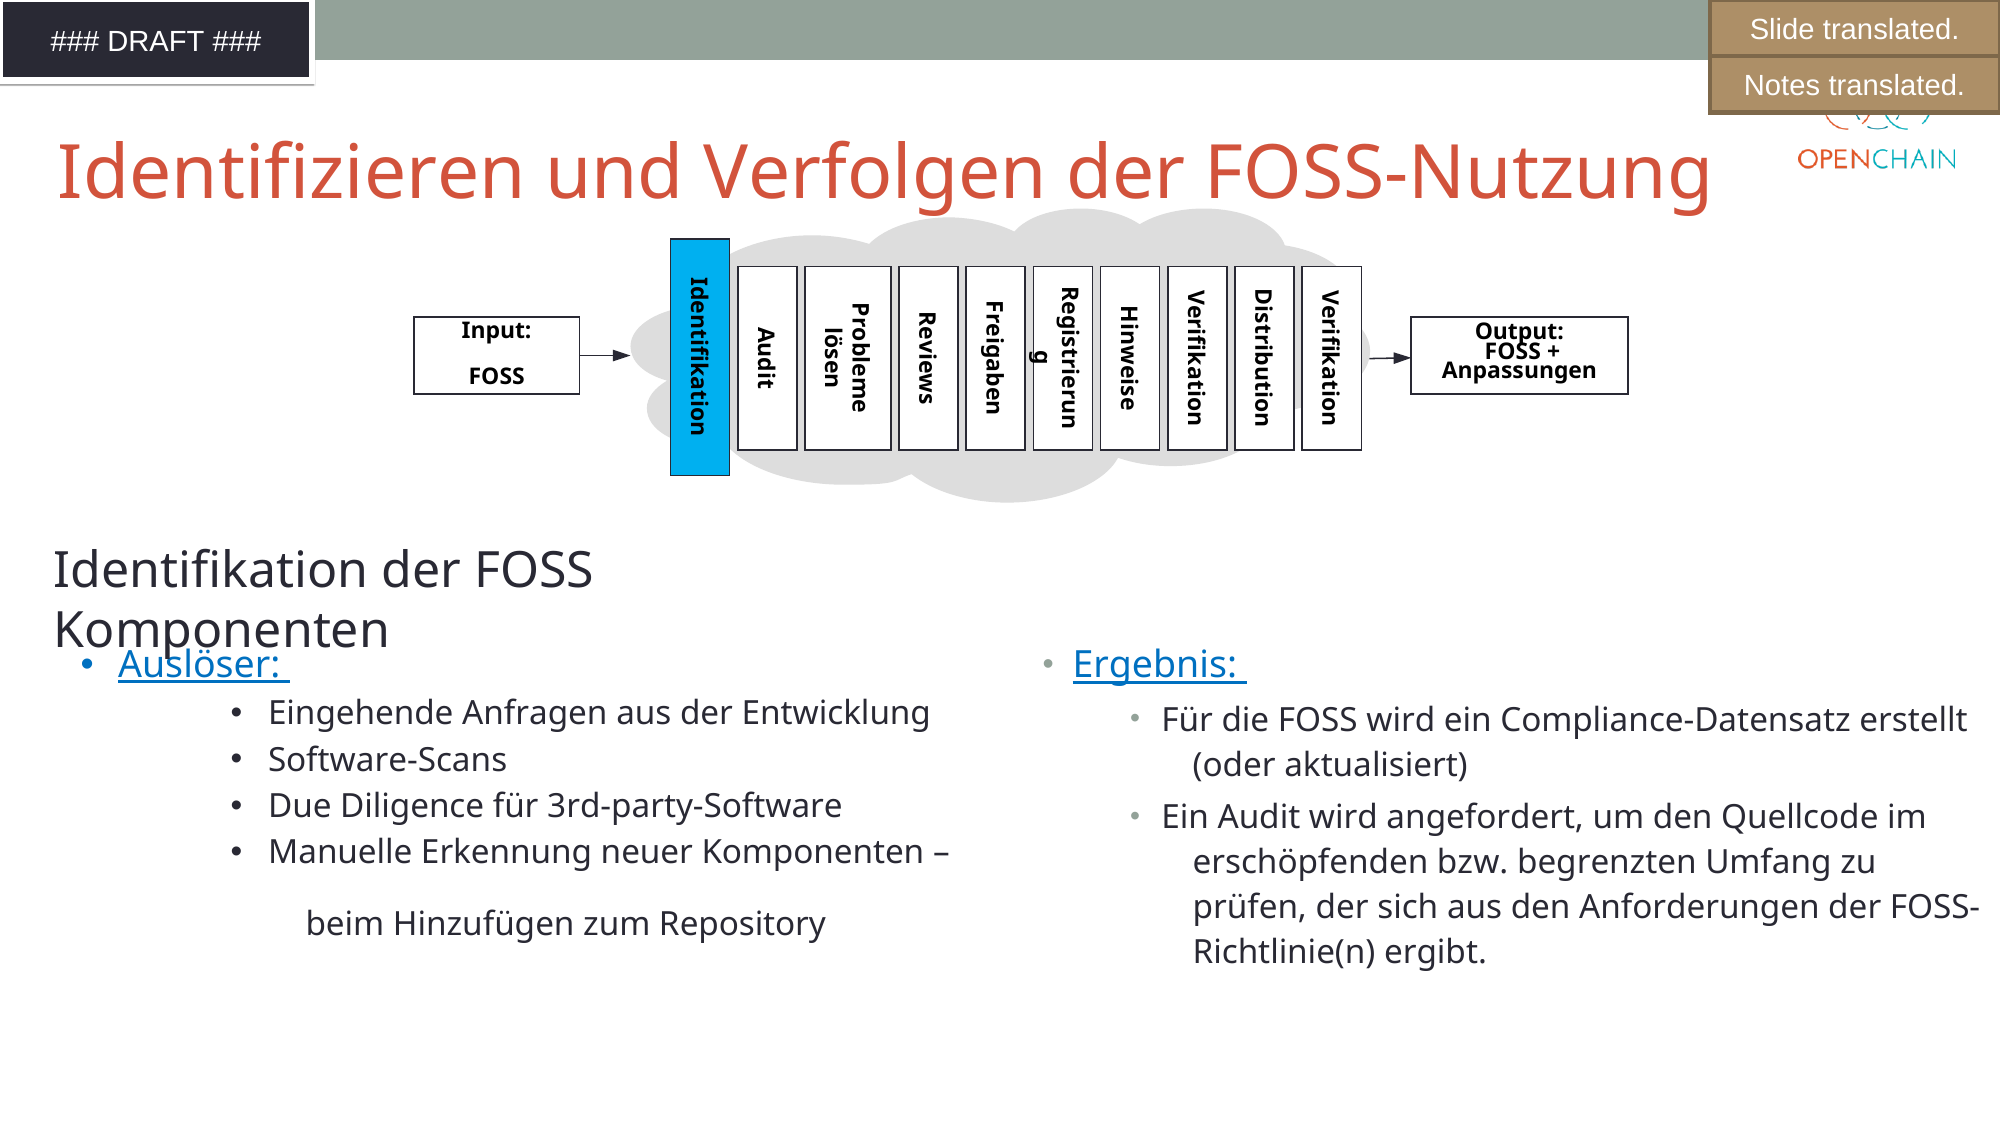

Slide translated.
Notes translated.
Identifizieren und Verfolgen der FOSS-Nutzung
Probleme lösen
Input:
FOSS
Output:
 FOSS + Anpassungen
Identifikation
Audit
Reviews
Freigaben
Registrierung
Hinweise
Verifikation
Distribution
Verifikation
Identifikation der FOSS Komponenten
# Ergebnis:
Für die FOSS wird ein Compliance-Datensatz erstellt (oder aktualisiert)
Ein Audit wird angefordert, um den Quellcode im erschöpfenden bzw. begrenzten Umfang zu prüfen, der sich aus den Anforderungen der FOSS-Richtlinie(n) ergibt.
Auslöser:
Eingehende Anfragen aus der Entwicklung
Software-Scans
Due Diligence für 3rd-party-Software
Manuelle Erkennung neuer Komponenten –
beim Hinzufügen zum Repository